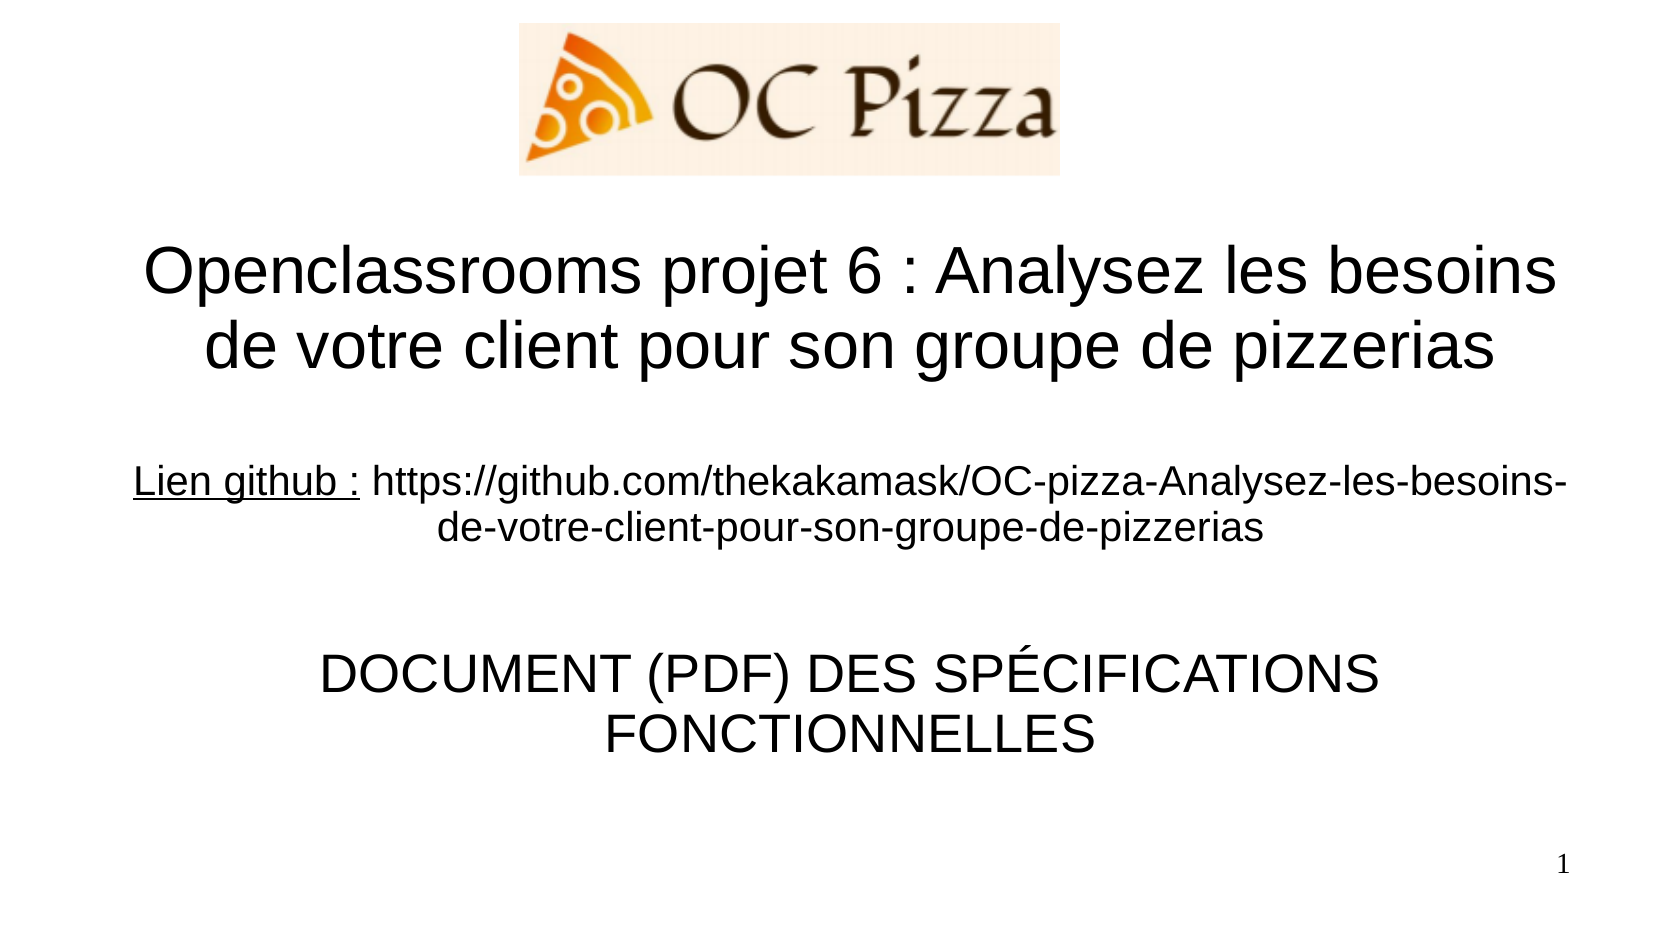

# Openclassrooms projet 6 : Analysez les besoins de votre client pour son groupe de pizzerias
Lien github : https://github.com/thekakamask/OC-pizza-Analysez-les-besoins-de-votre-client-pour-son-groupe-de-pizzerias
DOCUMENT (PDF) DES SPÉCIFICATIONS FONCTIONNELLES
1